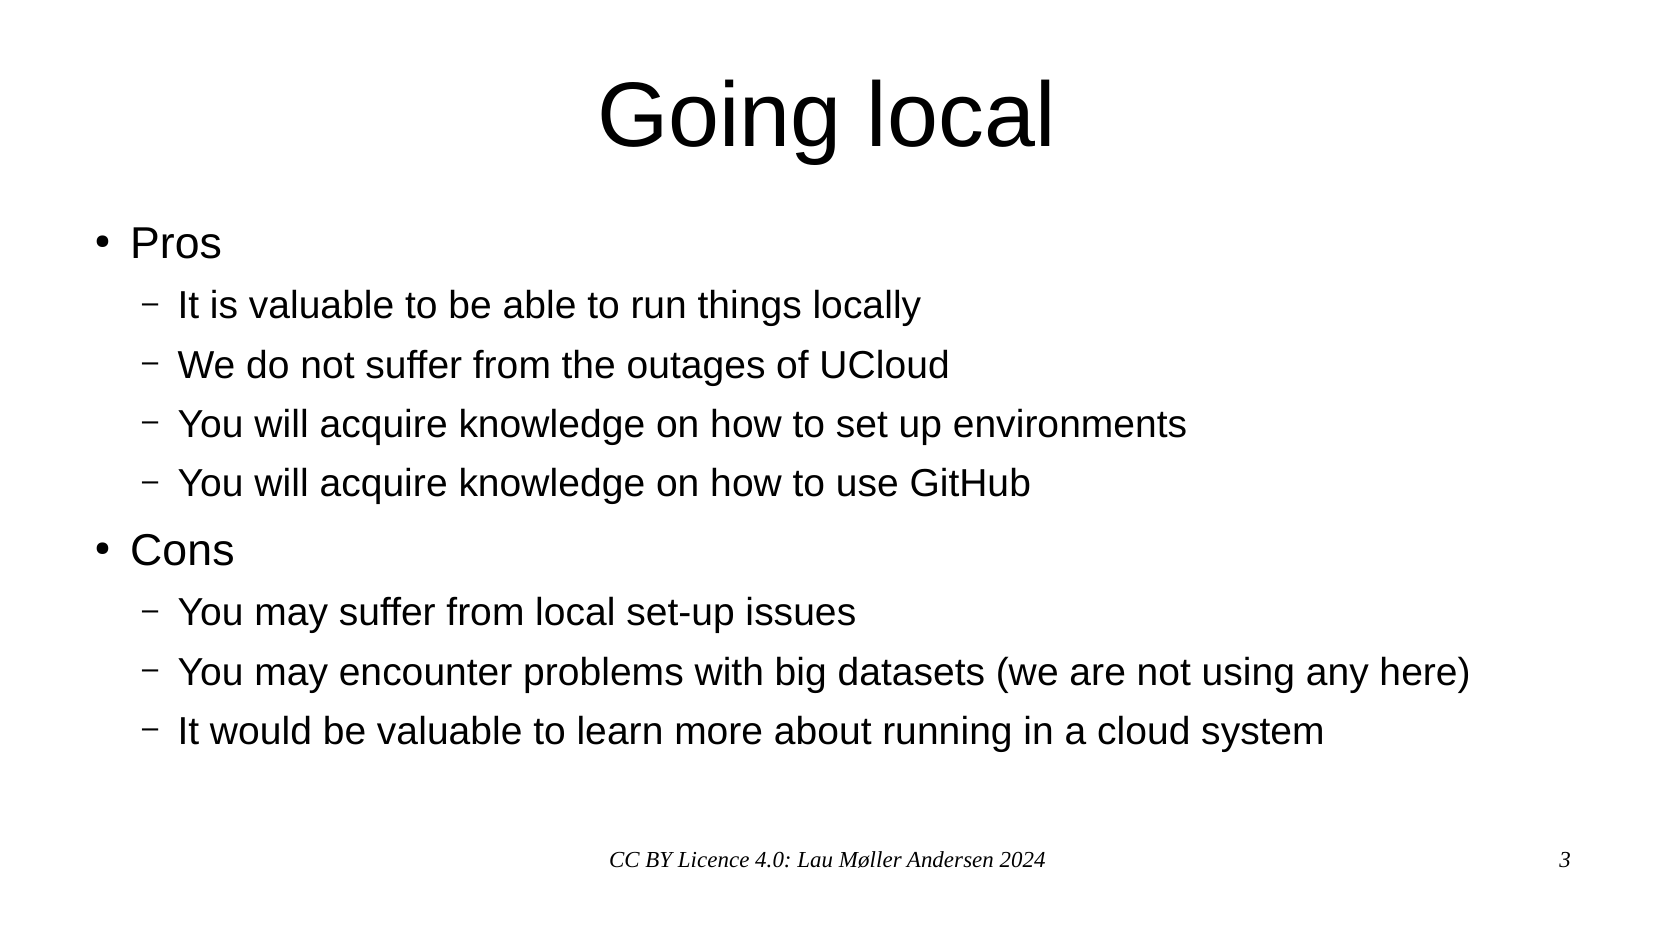

# Going local
Pros
It is valuable to be able to run things locally
We do not suffer from the outages of UCloud
You will acquire knowledge on how to set up environments
You will acquire knowledge on how to use GitHub
Cons
You may suffer from local set-up issues
You may encounter problems with big datasets (we are not using any here)
It would be valuable to learn more about running in a cloud system
CC BY Licence 4.0: Lau Møller Andersen 2024
3